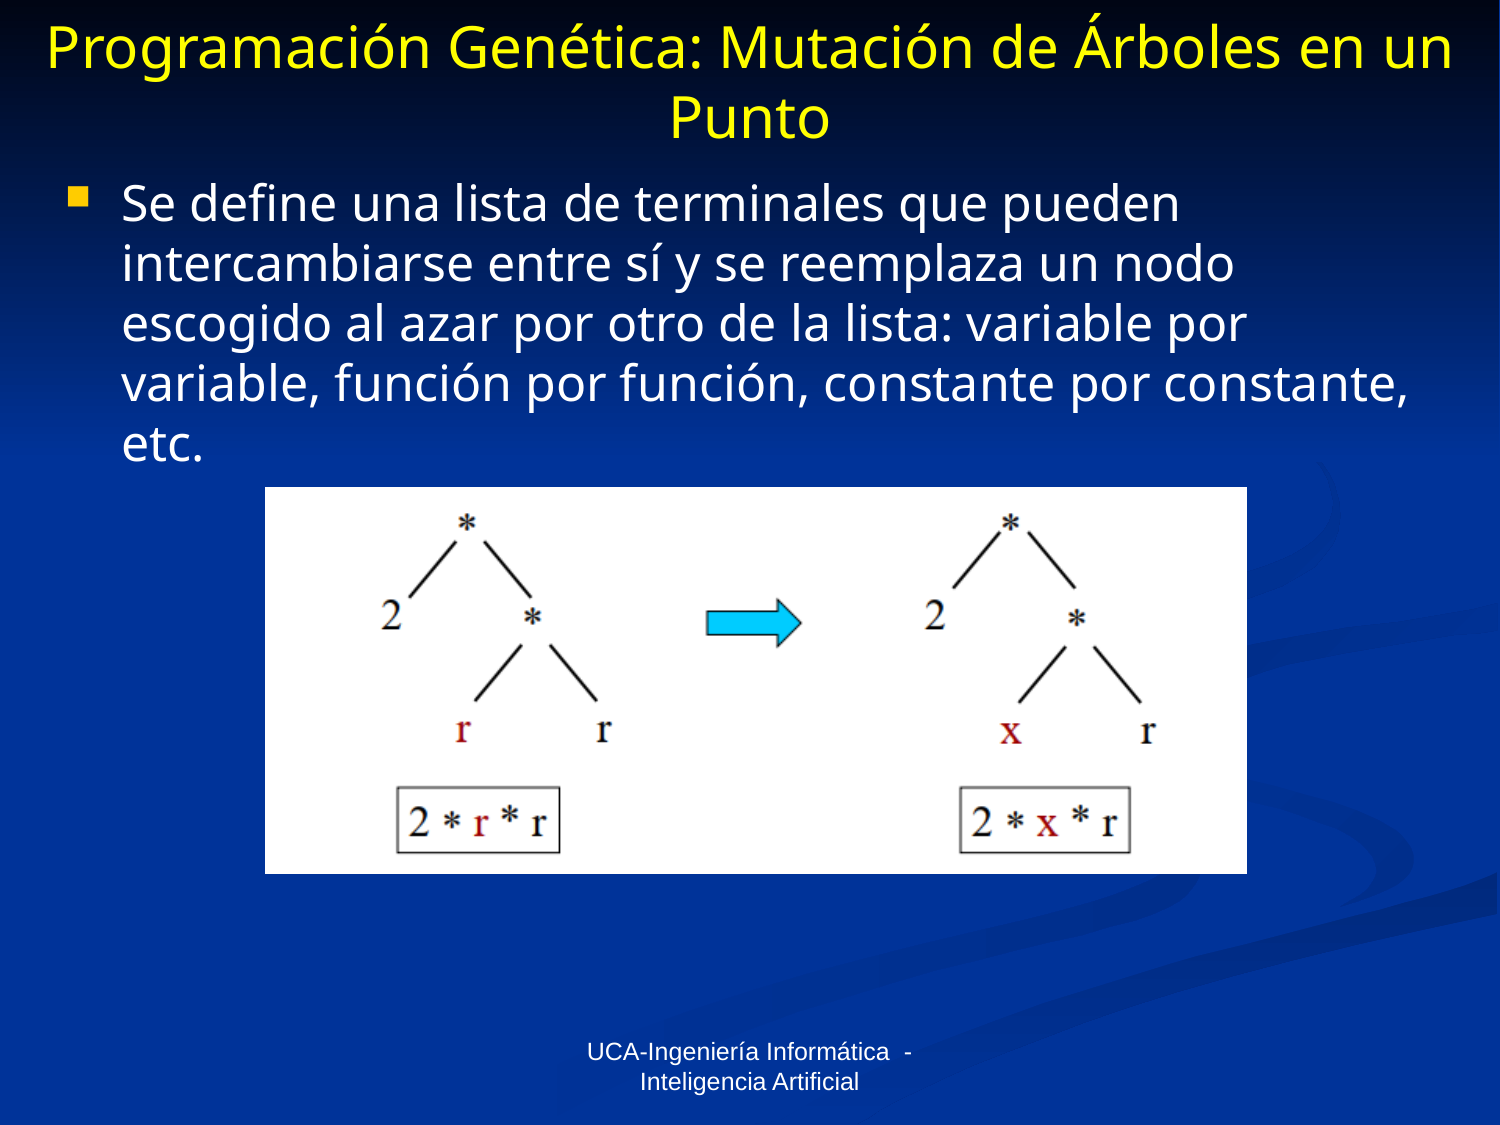

# Programación Genética: Mutación de Árboles en un Punto
Se define una lista de terminales que pueden intercambiarse entre sí y se reemplaza un nodo escogido al azar por otro de la lista: variable por variable, función por función, constante por constante, etc.
UCA-Ingeniería Informática - Inteligencia Artificial